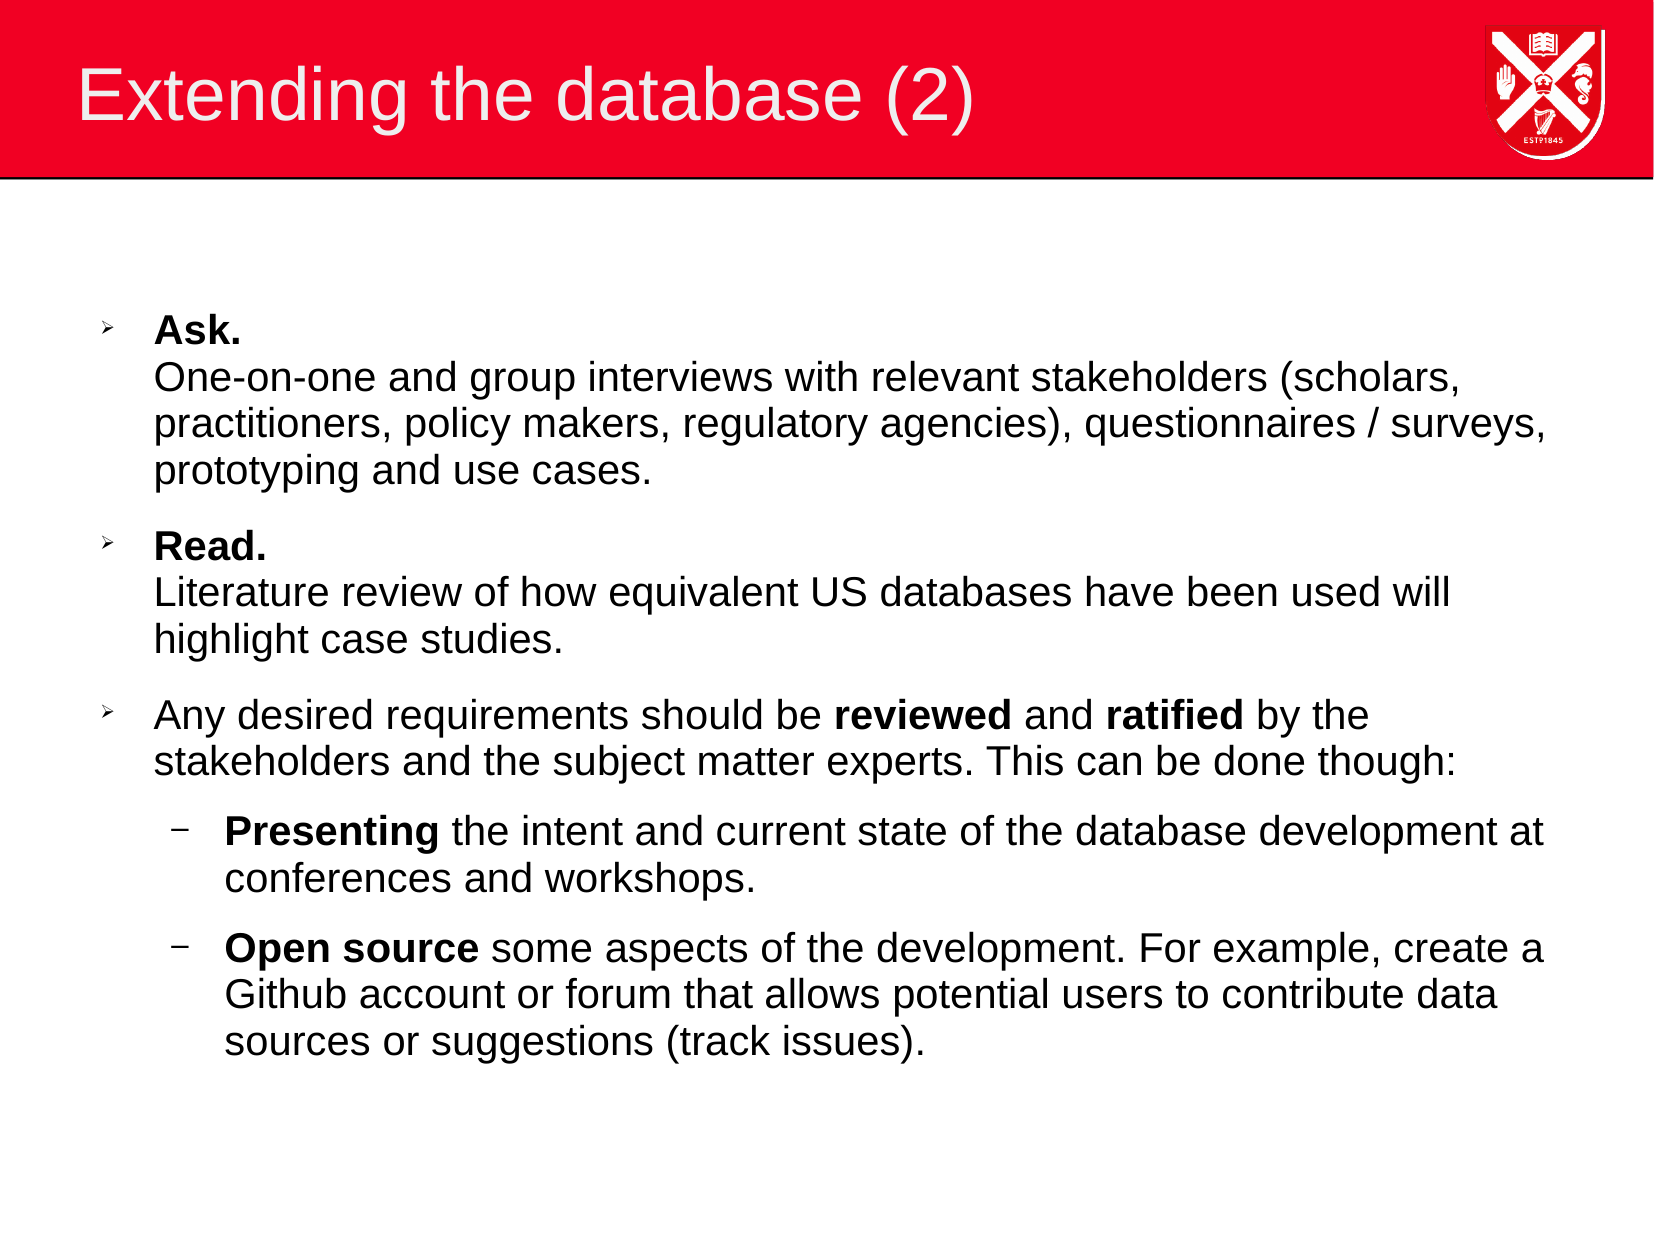

# Extending the database (2)
Ask.
One-on-one and group interviews with relevant stakeholders (scholars, practitioners, policy makers, regulatory agencies), questionnaires / surveys, prototyping and use cases.
Read.
Literature review of how equivalent US databases have been used will highlight case studies.
Any desired requirements should be reviewed and ratified by the stakeholders and the subject matter experts. This can be done though:
Presenting the intent and current state of the database development at conferences and workshops.
Open source some aspects of the development. For example, create a Github account or forum that allows potential users to contribute data sources or suggestions (track issues).